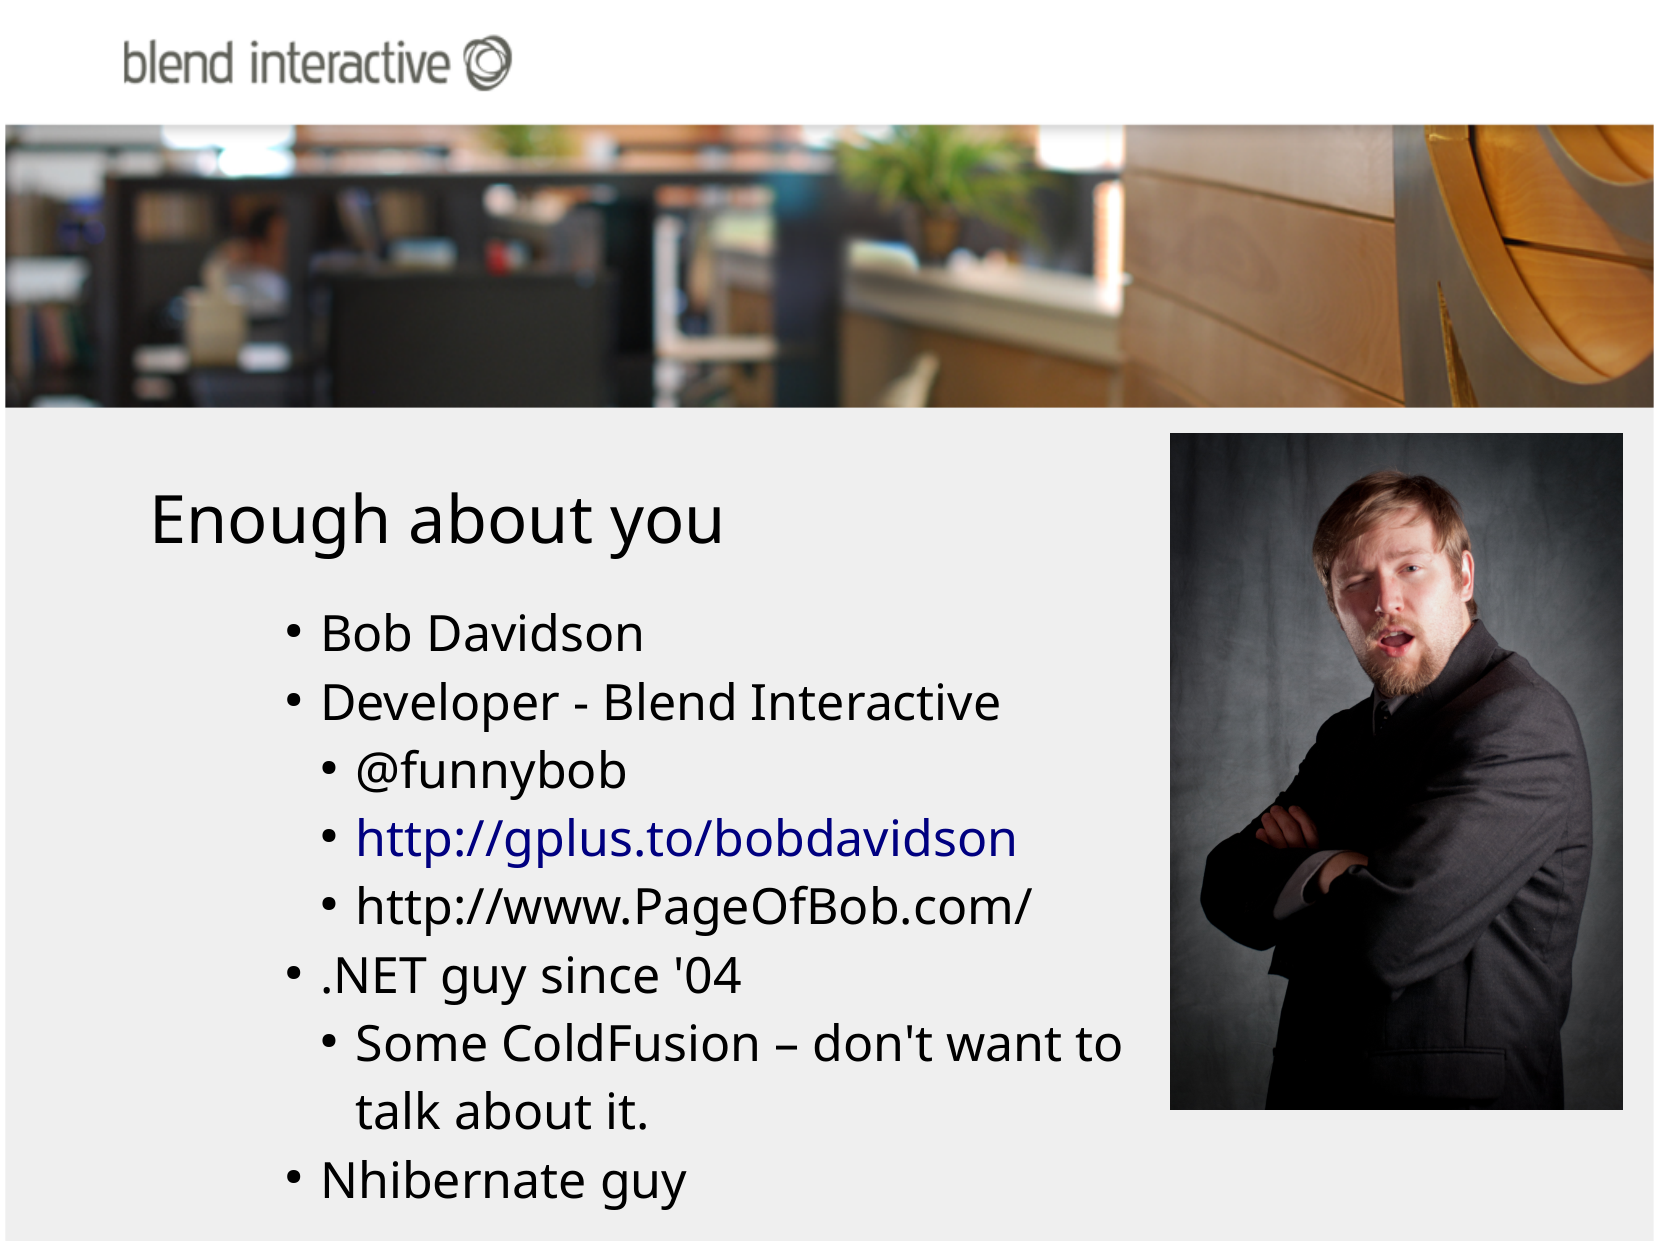

Enough about you
Bob Davidson
Developer - Blend Interactive
@funnybob
http://gplus.to/bobdavidson
http://www.PageOfBob.com/
.NET guy since '04
Some ColdFusion – don't want to
talk about it.
Nhibernate guy